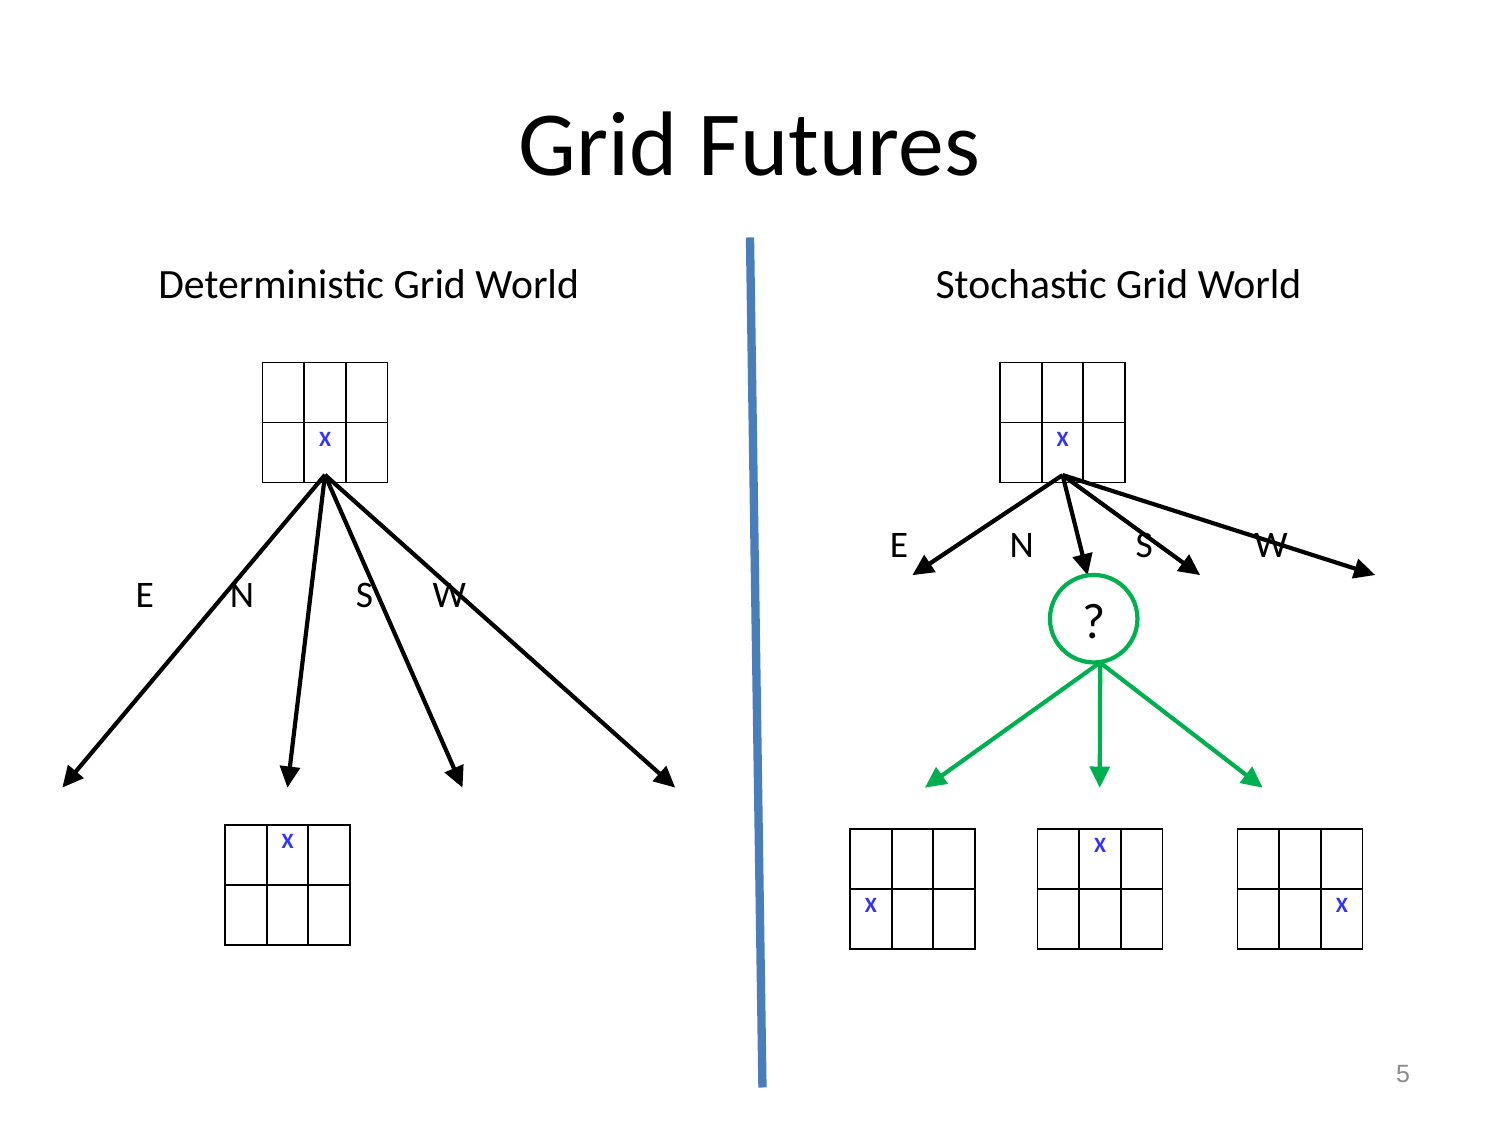

# Grid Futures
Deterministic Grid World
Stochastic Grid World
| | | |
| --- | --- | --- |
| | X | |
| | | |
| --- | --- | --- |
| | X | |
E N S W
 E N S W
?
| | X | |
| --- | --- | --- |
| | | |
| | | |
| --- | --- | --- |
| X | | |
| | X | |
| --- | --- | --- |
| | | |
| | | |
| --- | --- | --- |
| | | X |